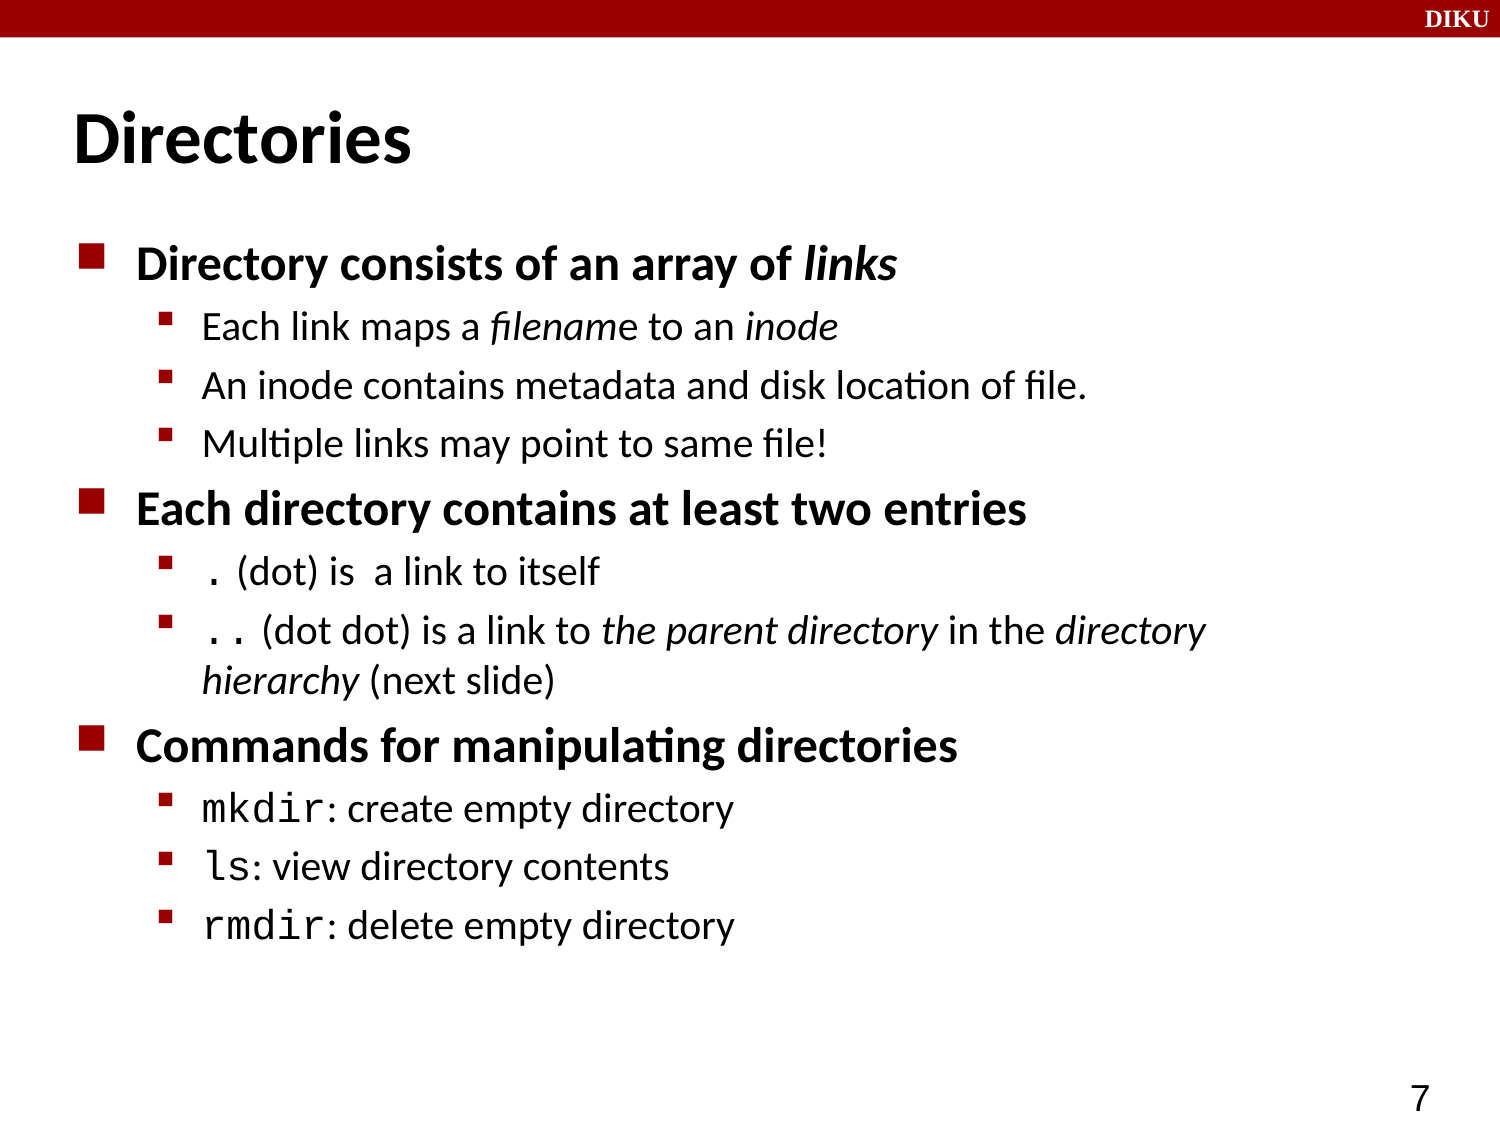

Directories
Directory consists of an array of links
Each link maps a filename to an inode
An inode contains metadata and disk location of file.
Multiple links may point to same file!
Each directory contains at least two entries
. (dot) is a link to itself
.. (dot dot) is a link to the parent directory in the directory hierarchy (next slide)
Commands for manipulating directories
mkdir: create empty directory
ls: view directory contents
rmdir: delete empty directory